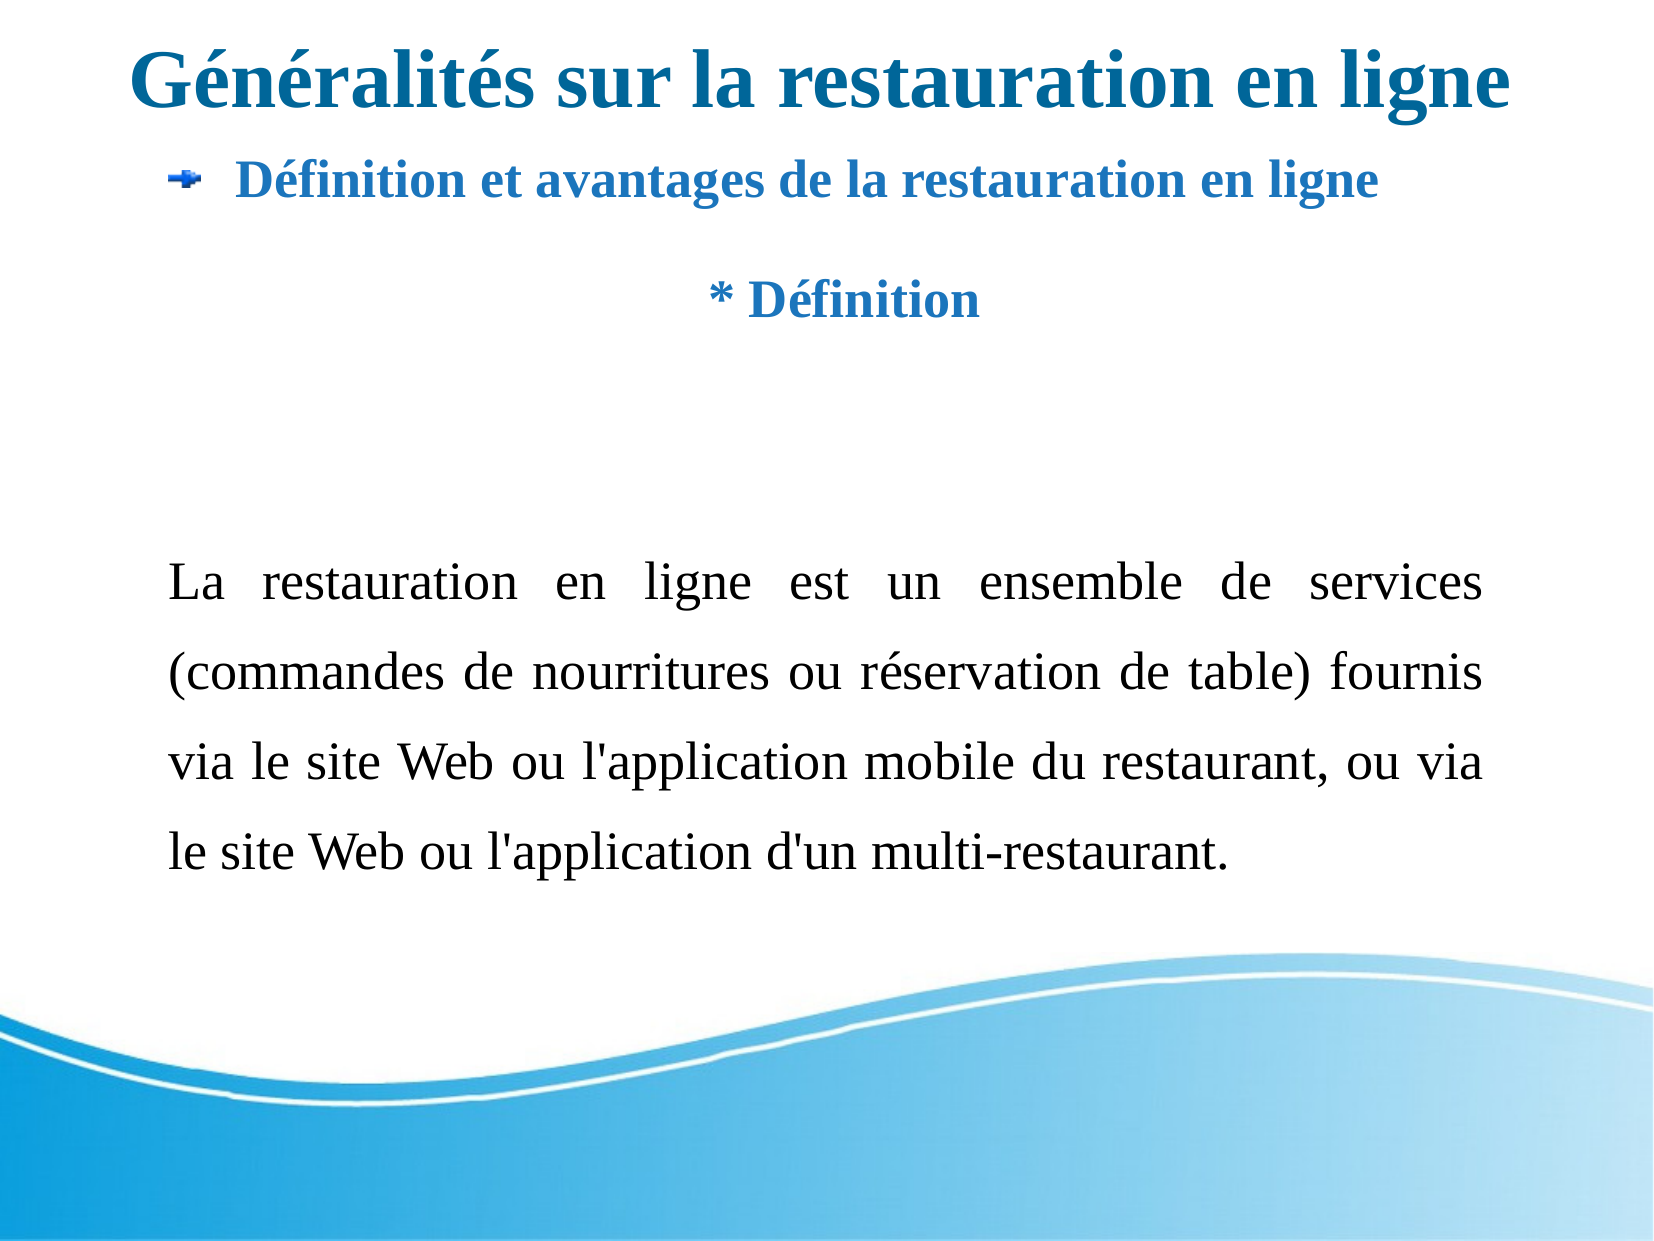

# Généralités sur la restauration en ligne
 Définition et avantages de la restauration en ligne
* Définition
La restauration en ligne est un ensemble de services (commandes de nourritures ou réservation de table) fournis via le site Web ou l'application mobile du restaurant, ou via le site Web ou l'application d'un multi-restaurant.